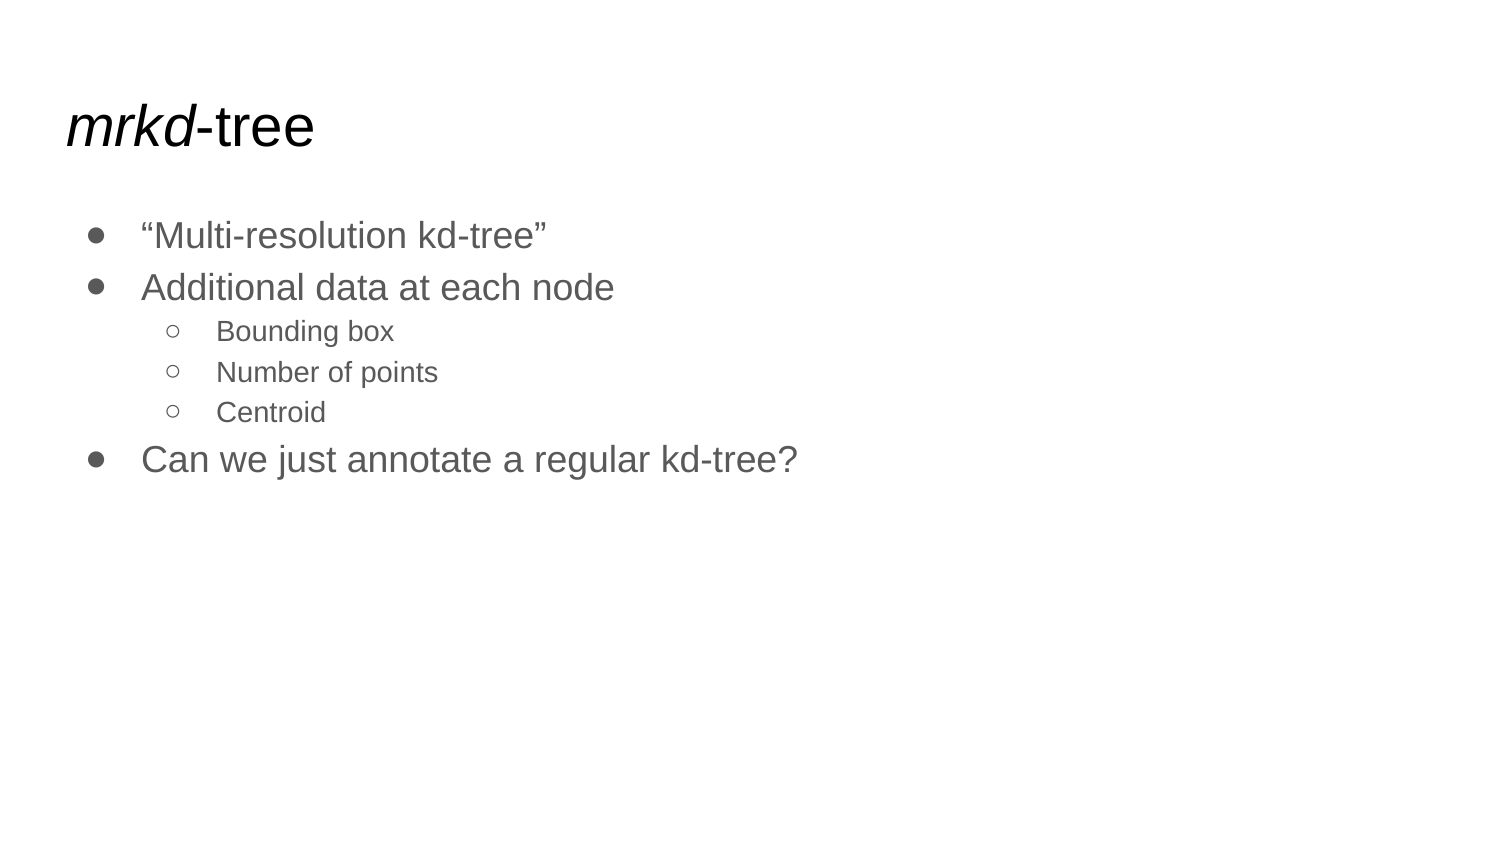

# mrkd-tree
“Multi-resolution kd-tree”
Additional data at each node
Bounding box
Number of points
Centroid
Can we just annotate a regular kd-tree?